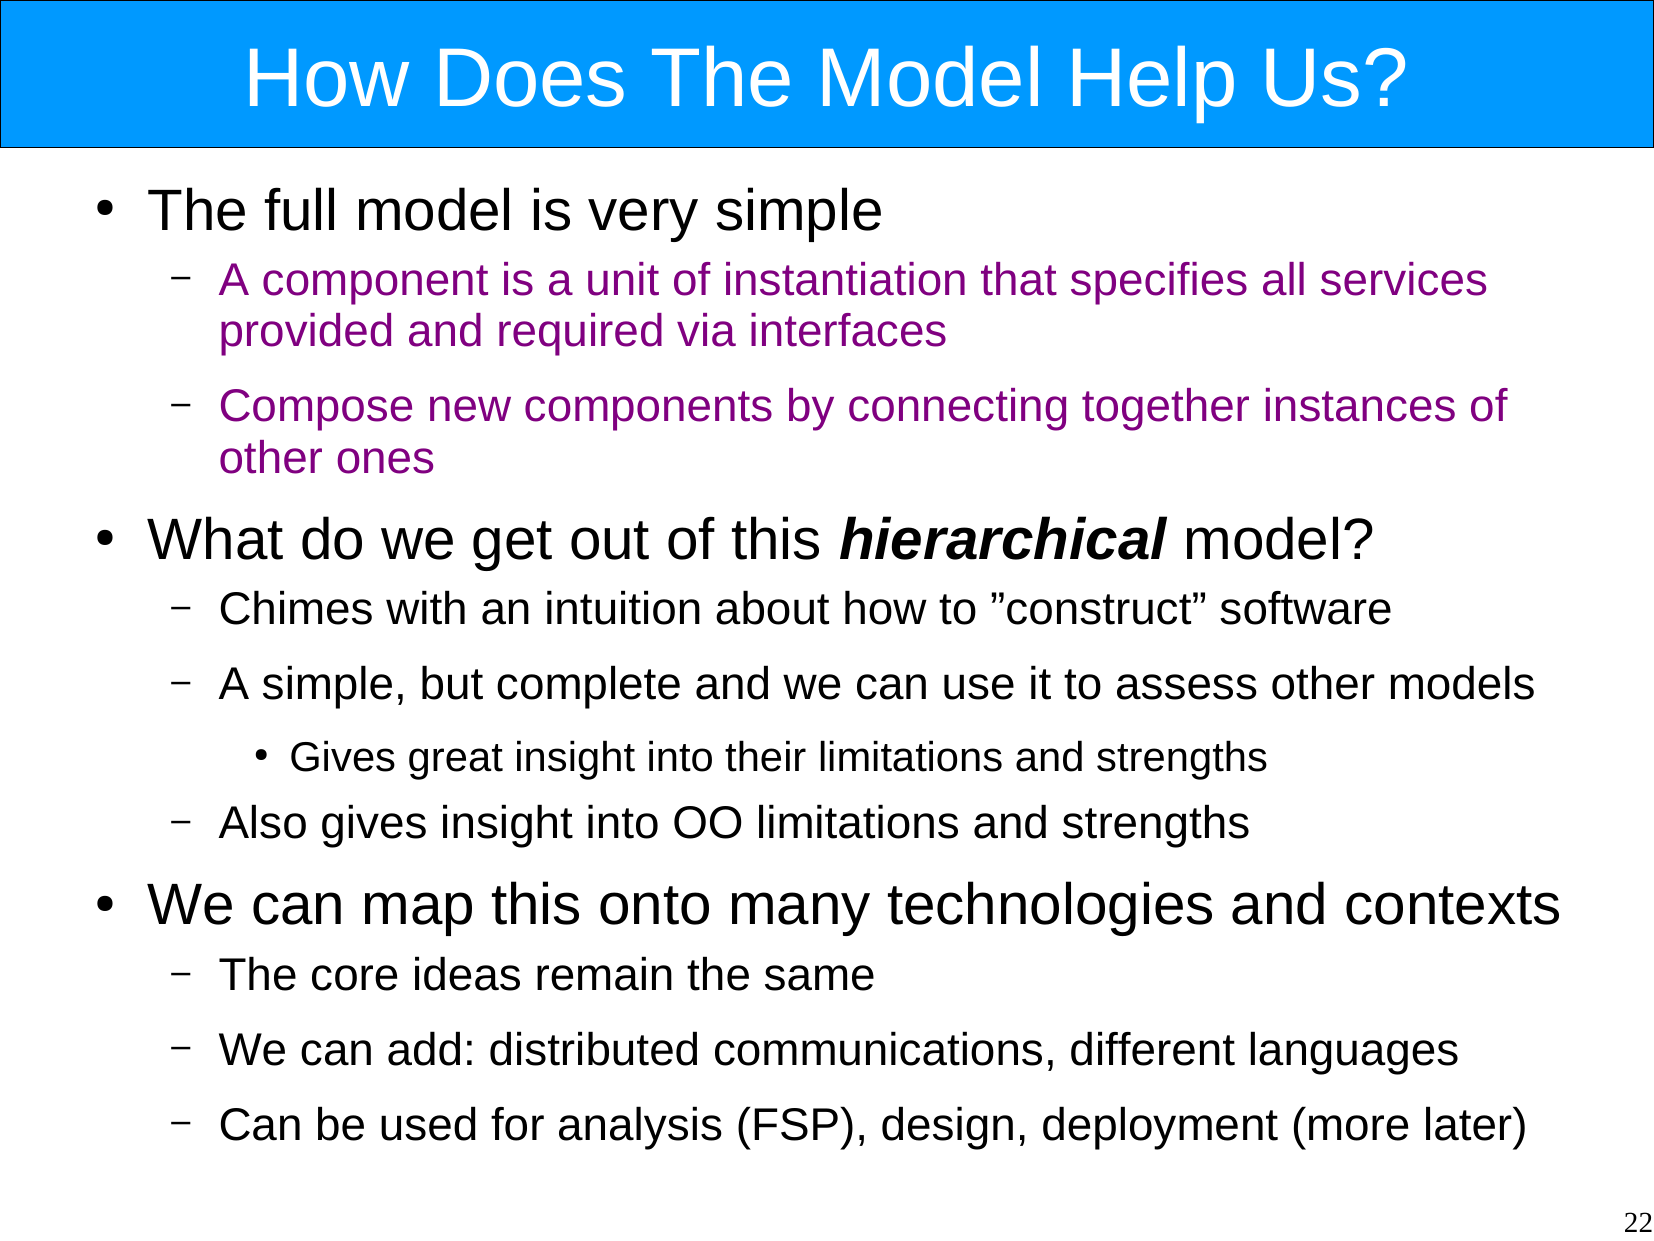

# How Does The Model Help Us?
The full model is very simple
A component is a unit of instantiation that specifies all services provided and required via interfaces
Compose new components by connecting together instances of other ones
What do we get out of this hierarchical model?
Chimes with an intuition about how to ”construct” software
A simple, but complete and we can use it to assess other models
Gives great insight into their limitations and strengths
Also gives insight into OO limitations and strengths
We can map this onto many technologies and contexts
The core ideas remain the same
We can add: distributed communications, different languages
Can be used for analysis (FSP), design, deployment (more later)
22